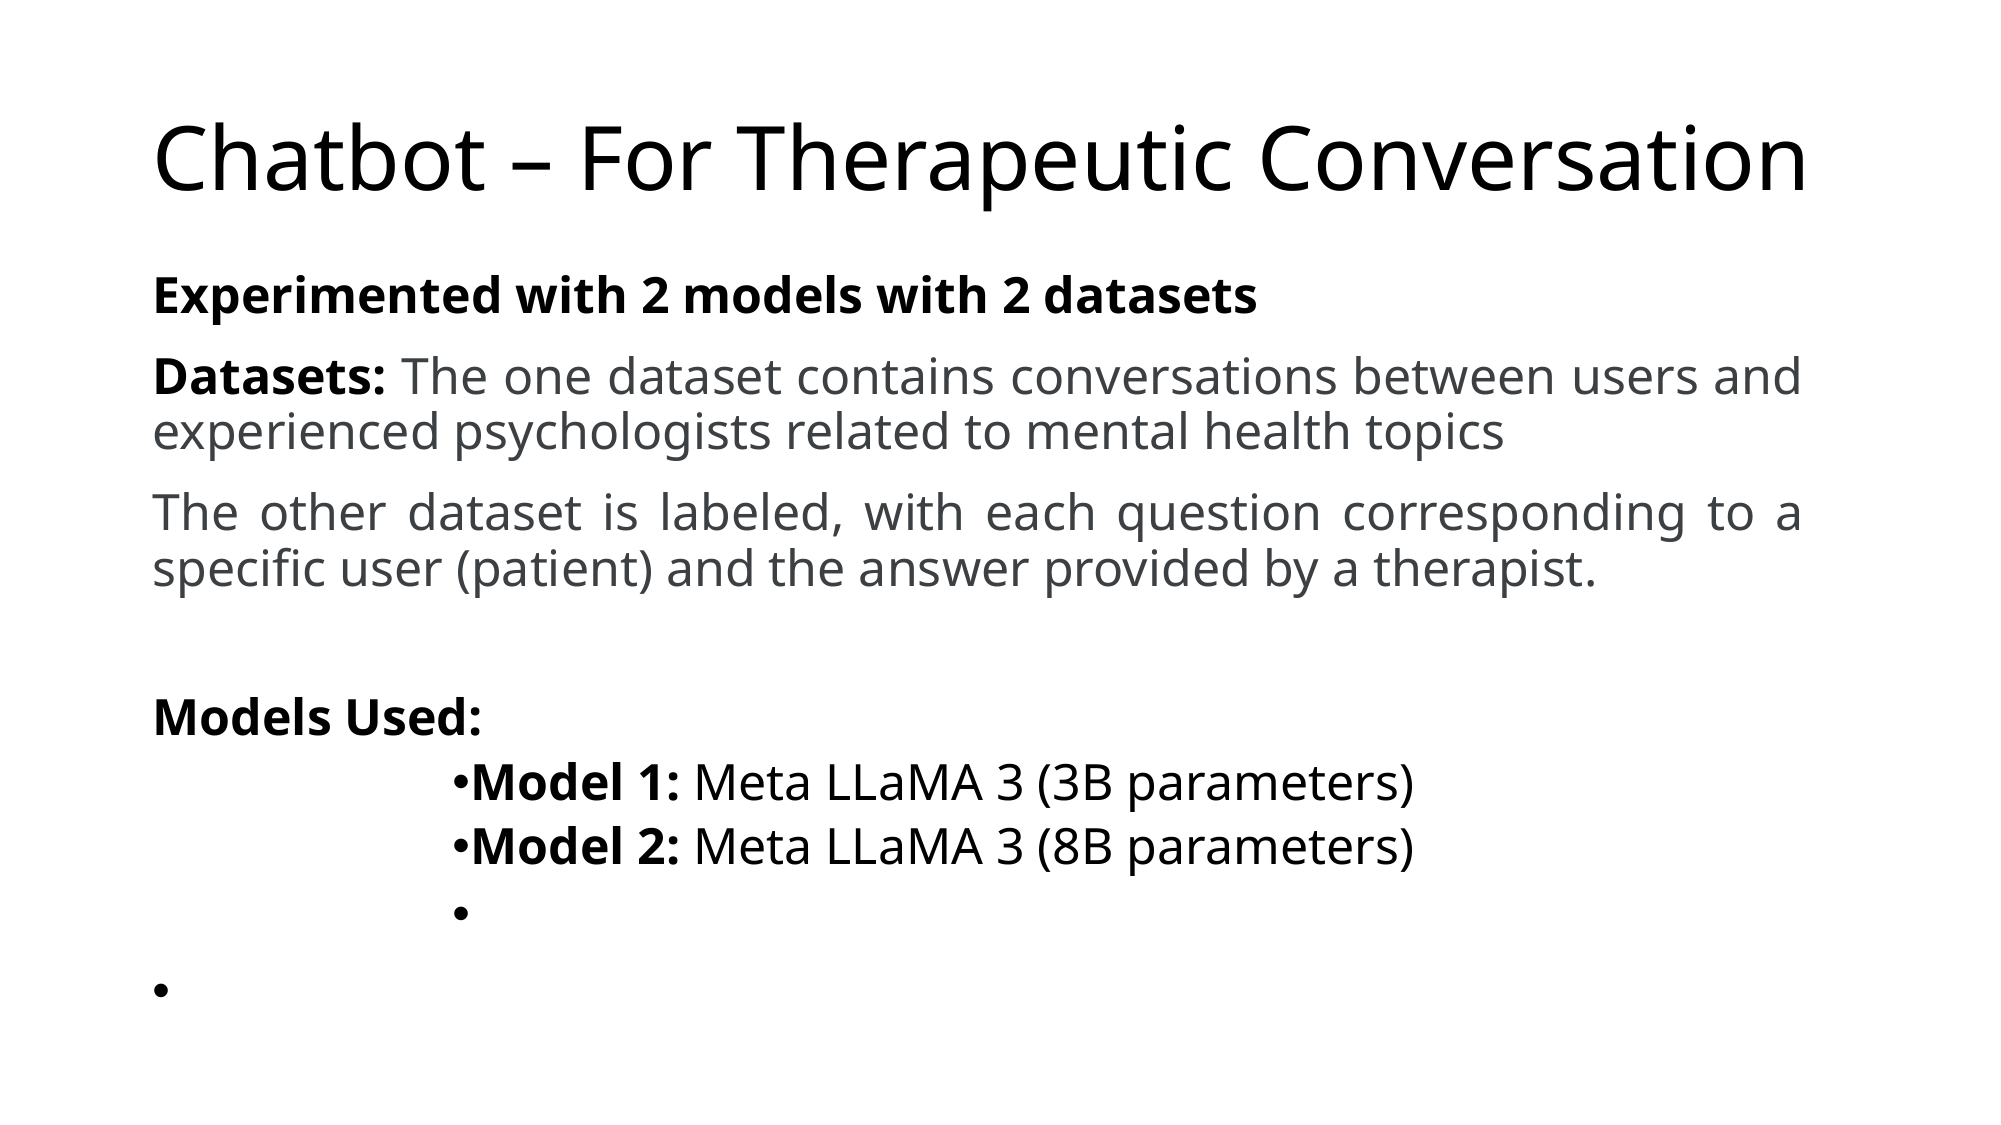

# Chatbot – For Therapeutic Conversation
Experimented with 2 models with 2 datasets
Datasets: The one dataset contains conversations between users and experienced psychologists related to mental health topics
The other dataset is labeled, with each question corresponding to a specific user (patient) and the answer provided by a therapist.
Models Used:
Model 1: Meta LLaMA 3 (3B parameters)
Model 2: Meta LLaMA 3 (8B parameters)